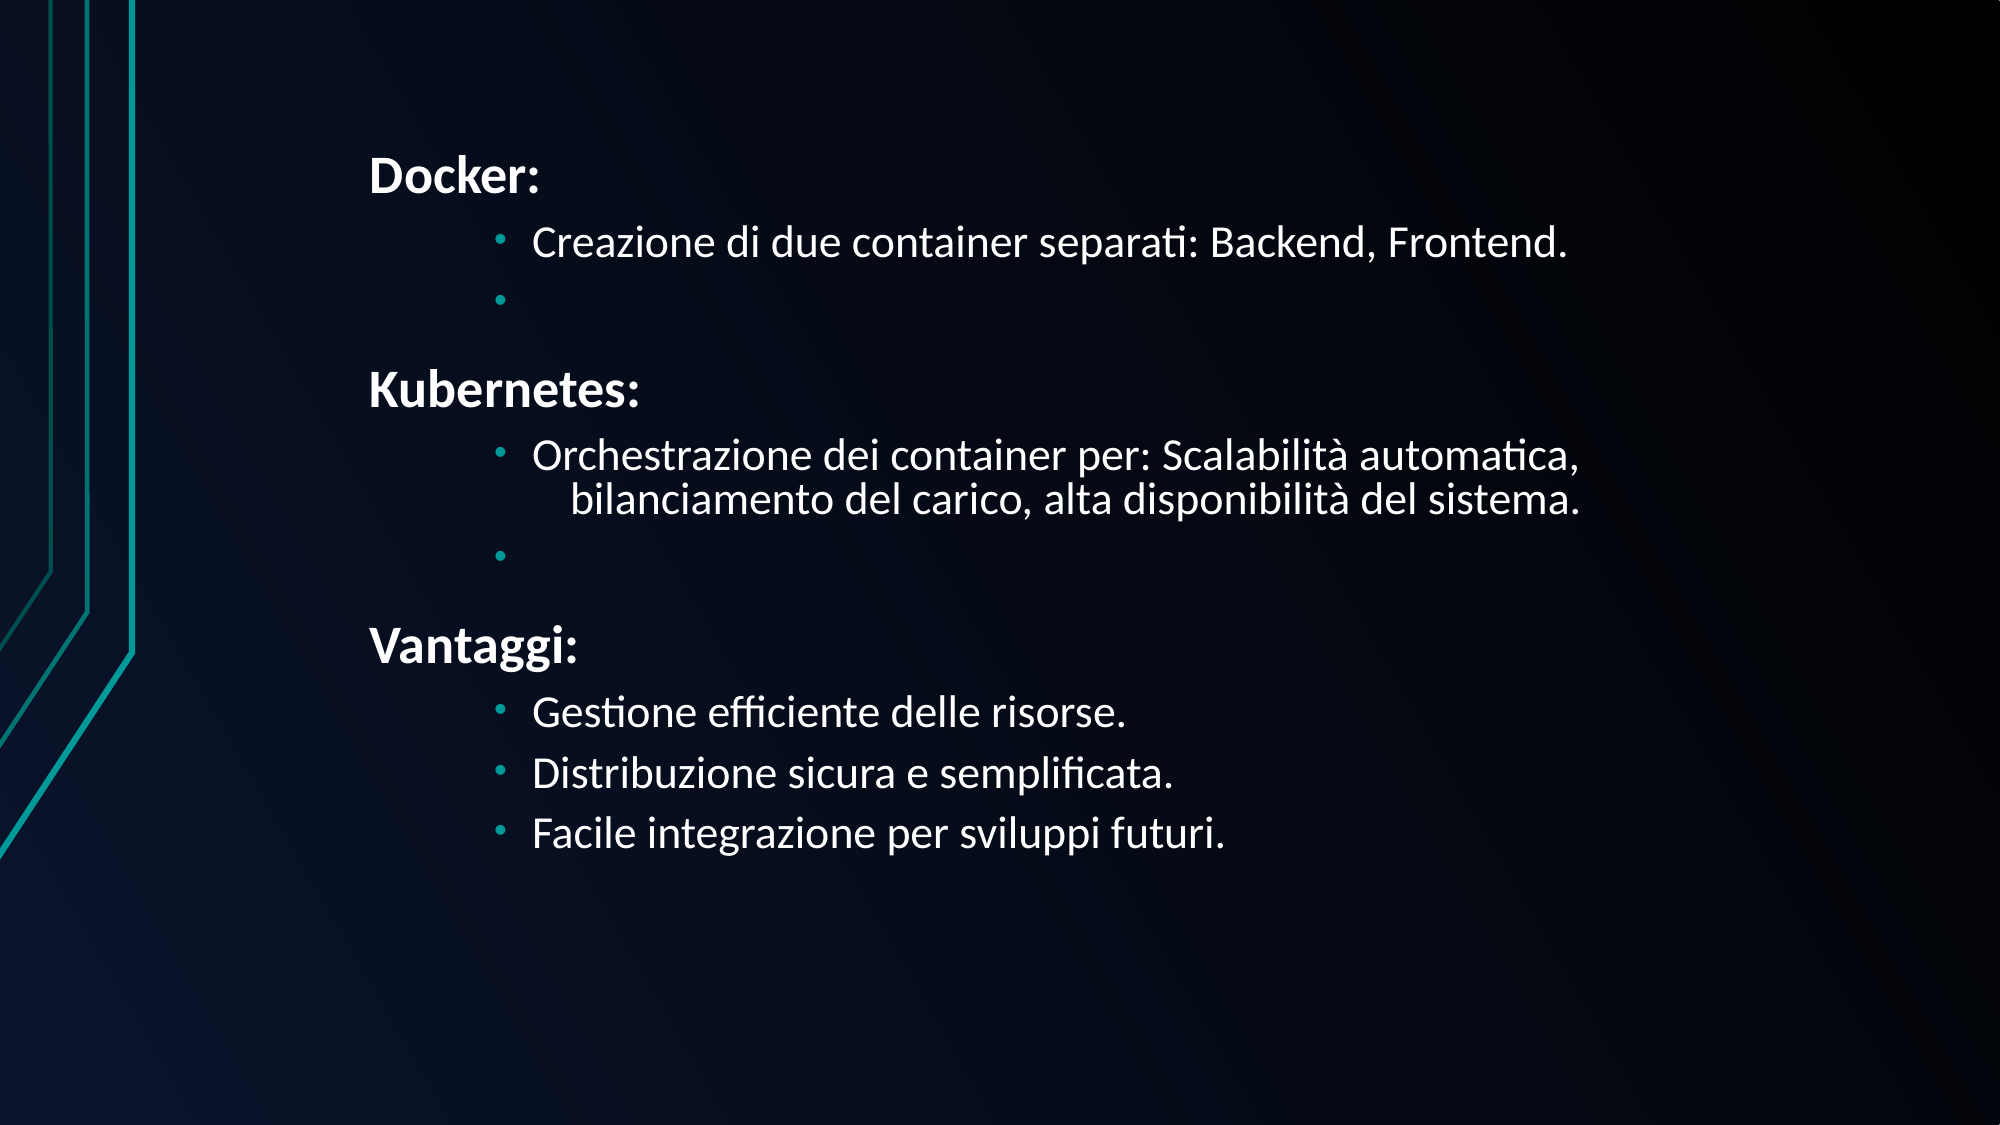

# Docker:
Creazione di due container separati: Backend, Frontend.
Kubernetes:
Orchestrazione dei container per: Scalabilità automatica, bilanciamento del carico, alta disponibilità del sistema.
Vantaggi:
Gestione efficiente delle risorse.
Distribuzione sicura e semplificata.
Facile integrazione per sviluppi futuri.